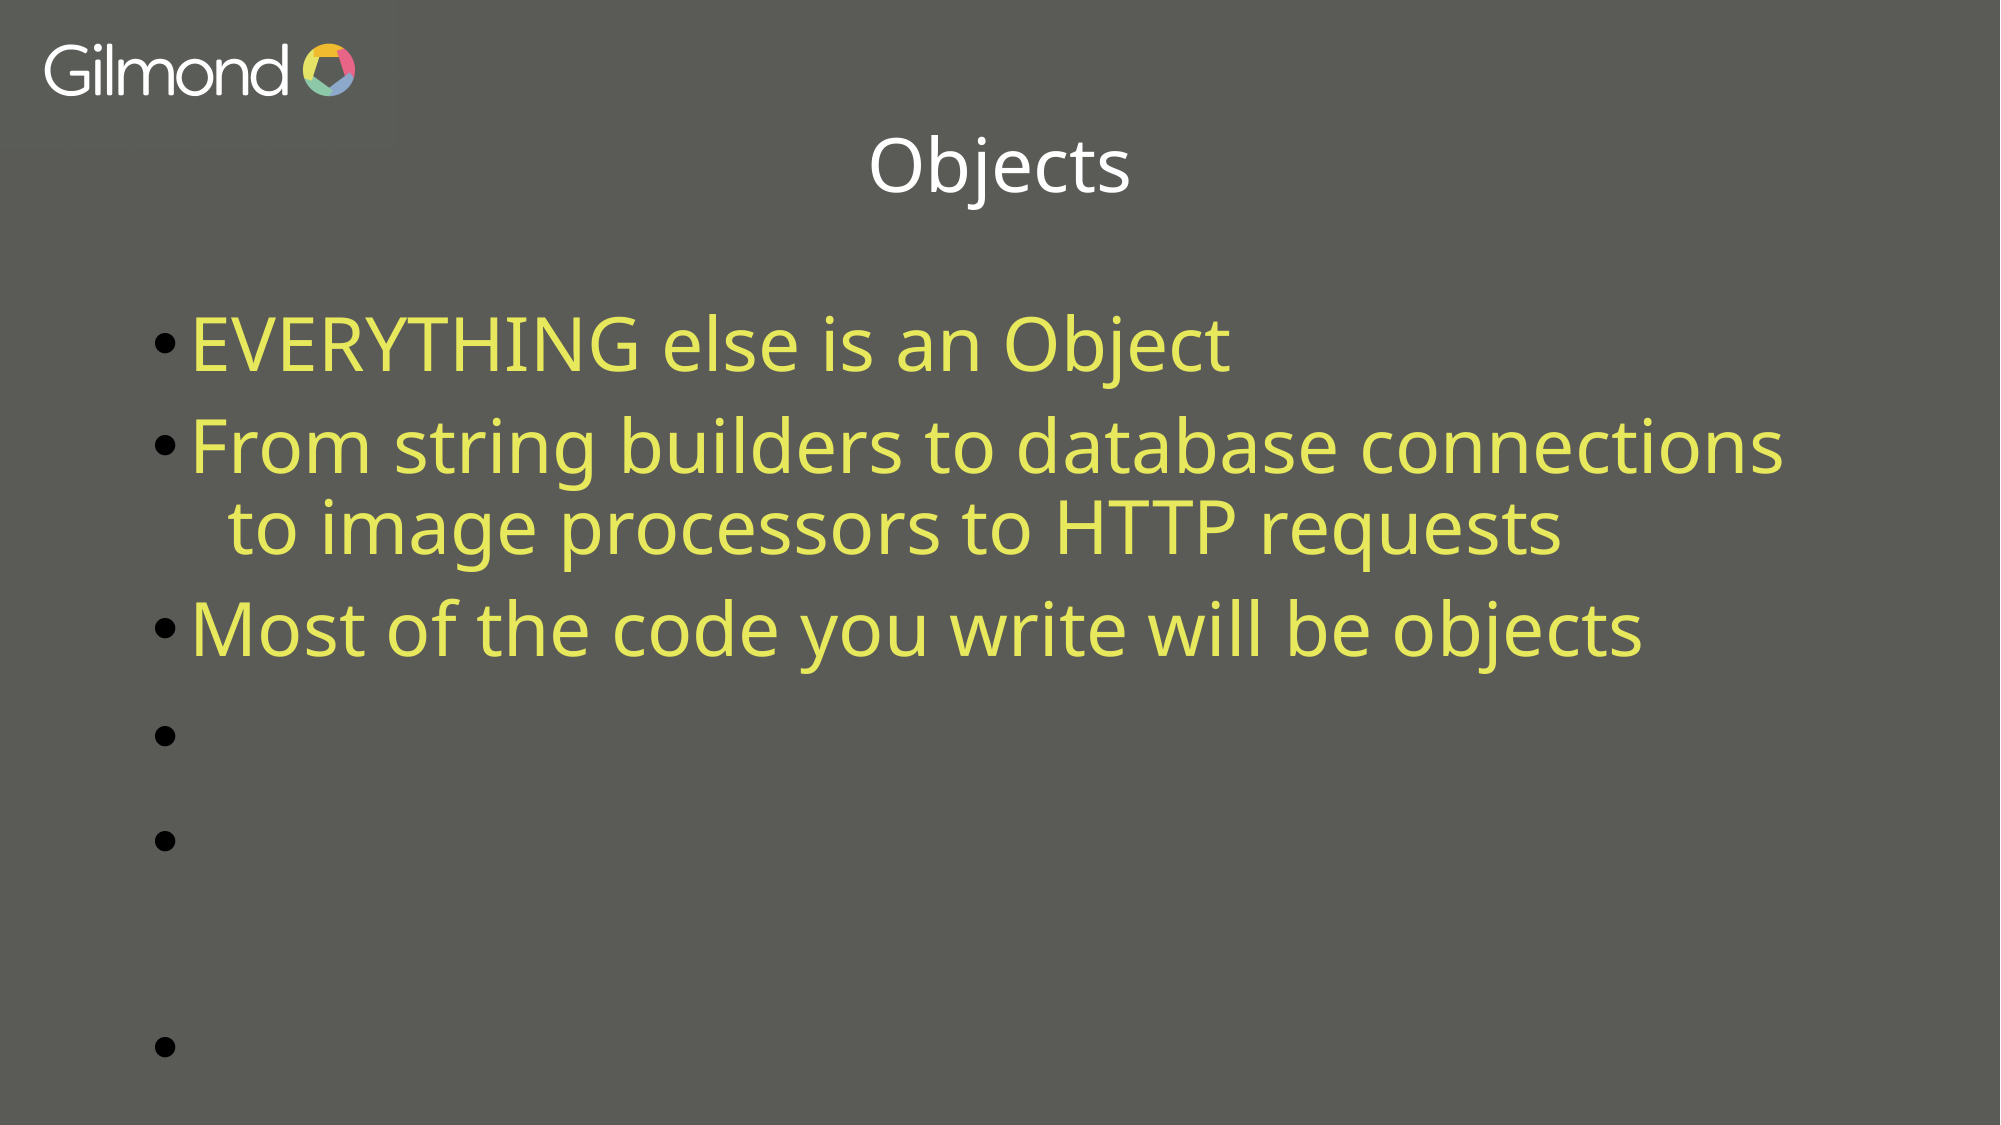

# Objects
EVERYTHING else is an Object
From string builders to database connections to image processors to HTTP requests
Most of the code you write will be objects